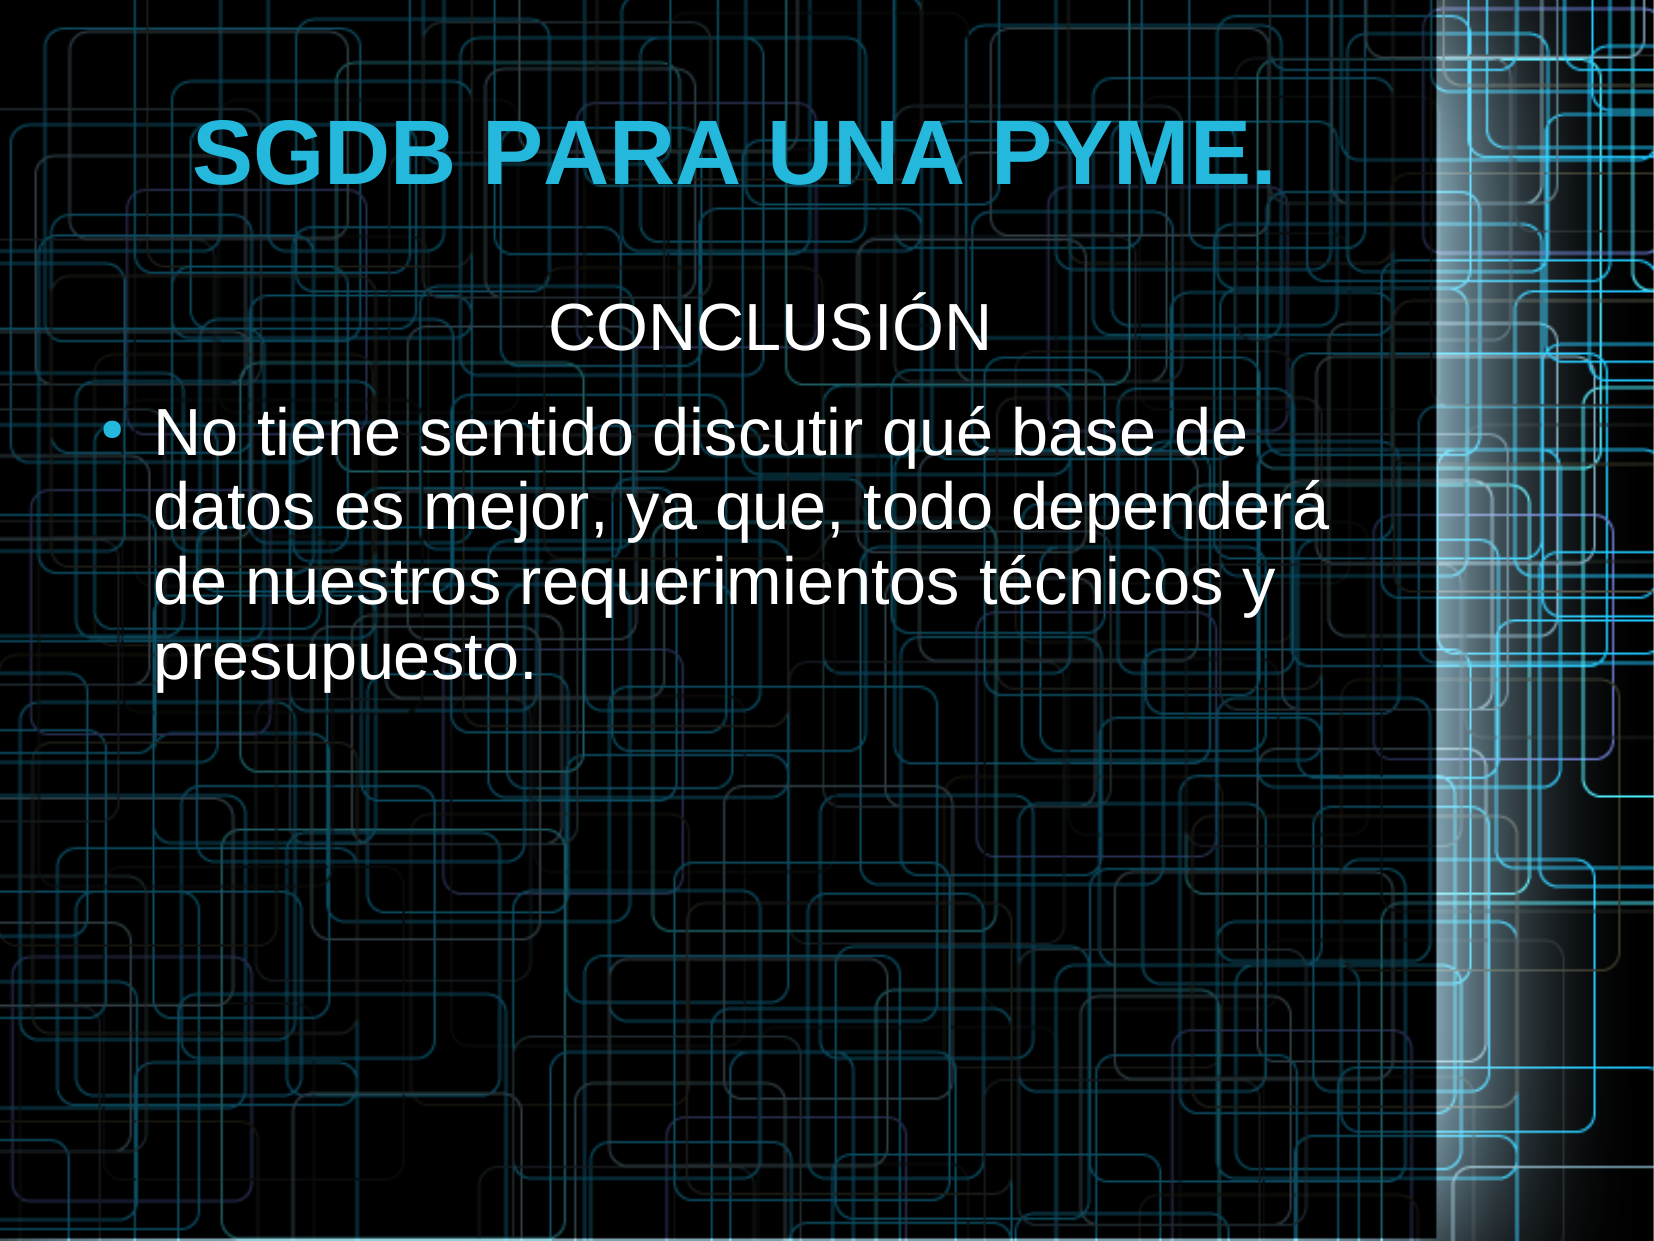

# SGDB PARA UNA PYME.
CONCLUSIÓN
No tiene sentido discutir qué base de datos es mejor, ya que, todo dependerá de nuestros requerimientos técnicos y presupuesto.